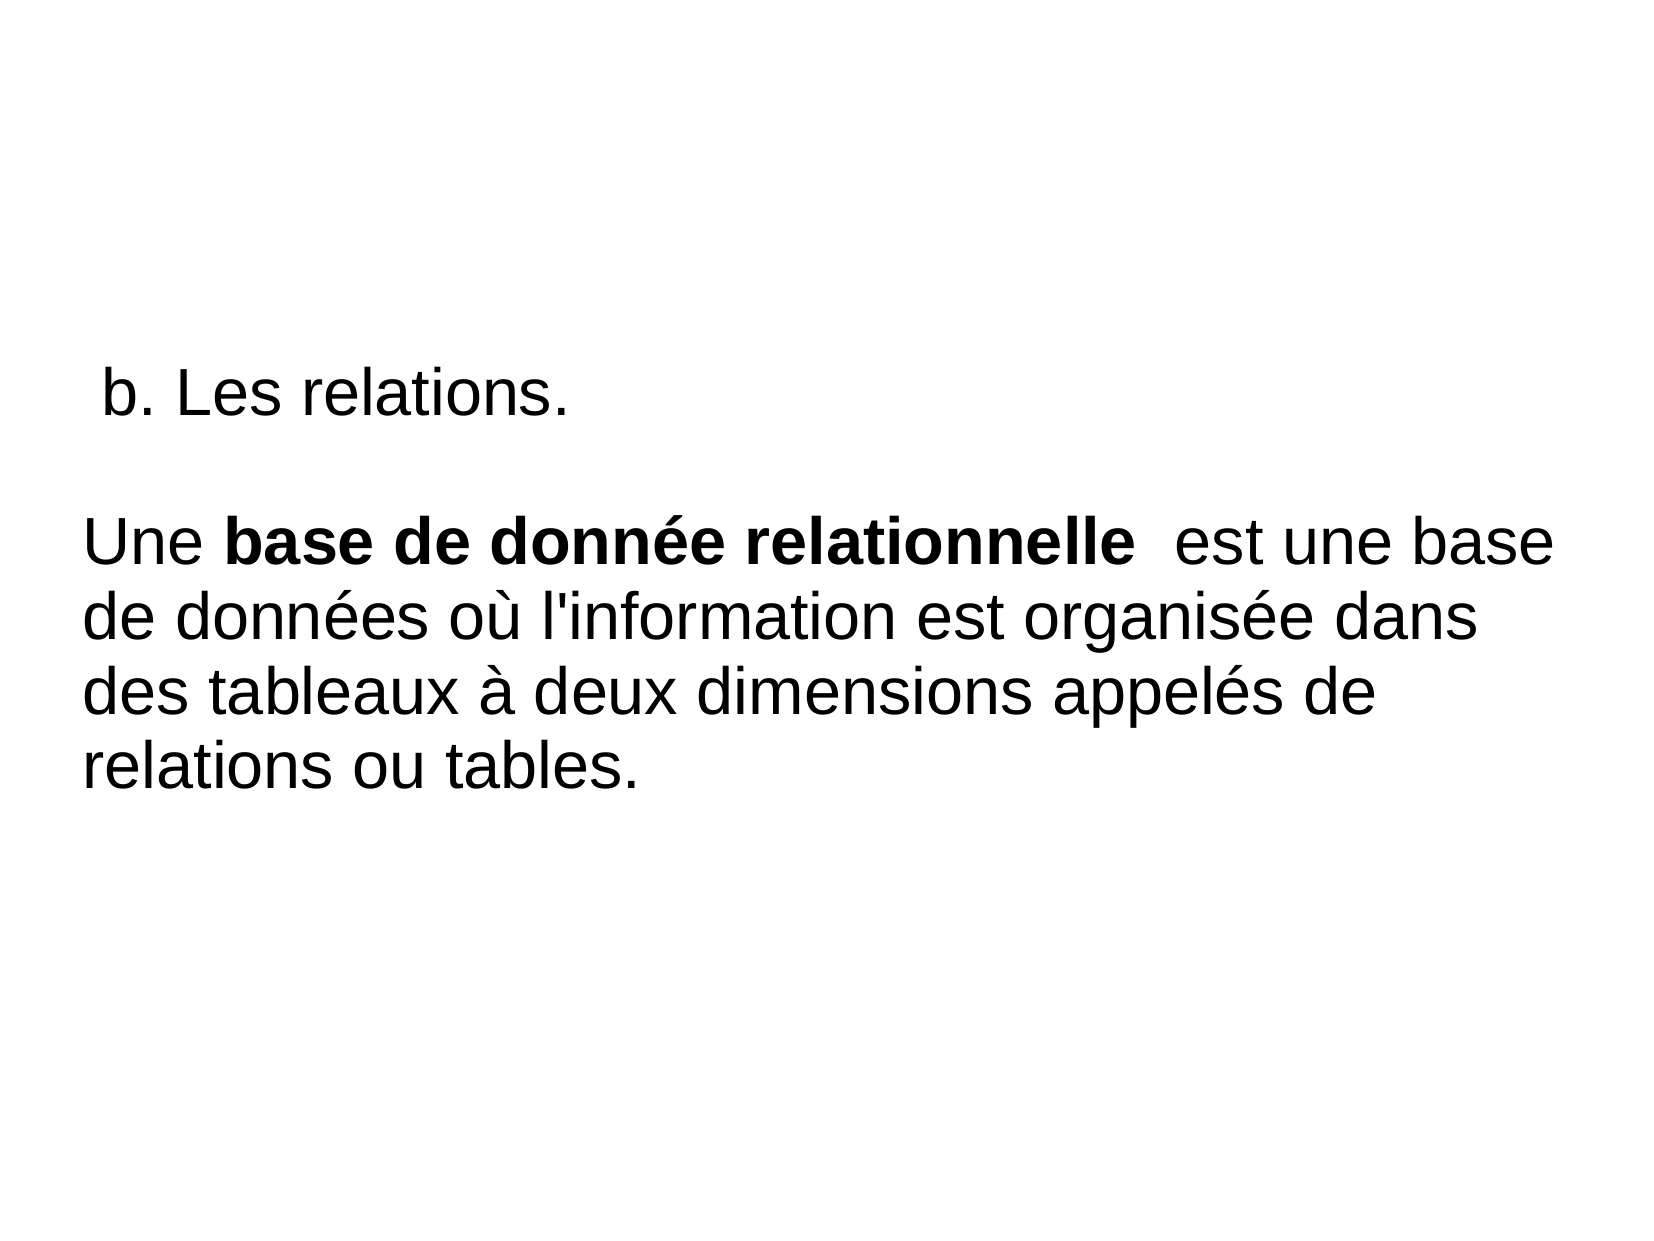

# b. Les relations.
Une base de donnée relationnelle est une base de données où l'information est organisée dans des tableaux à deux dimensions appelés de relations ou tables.